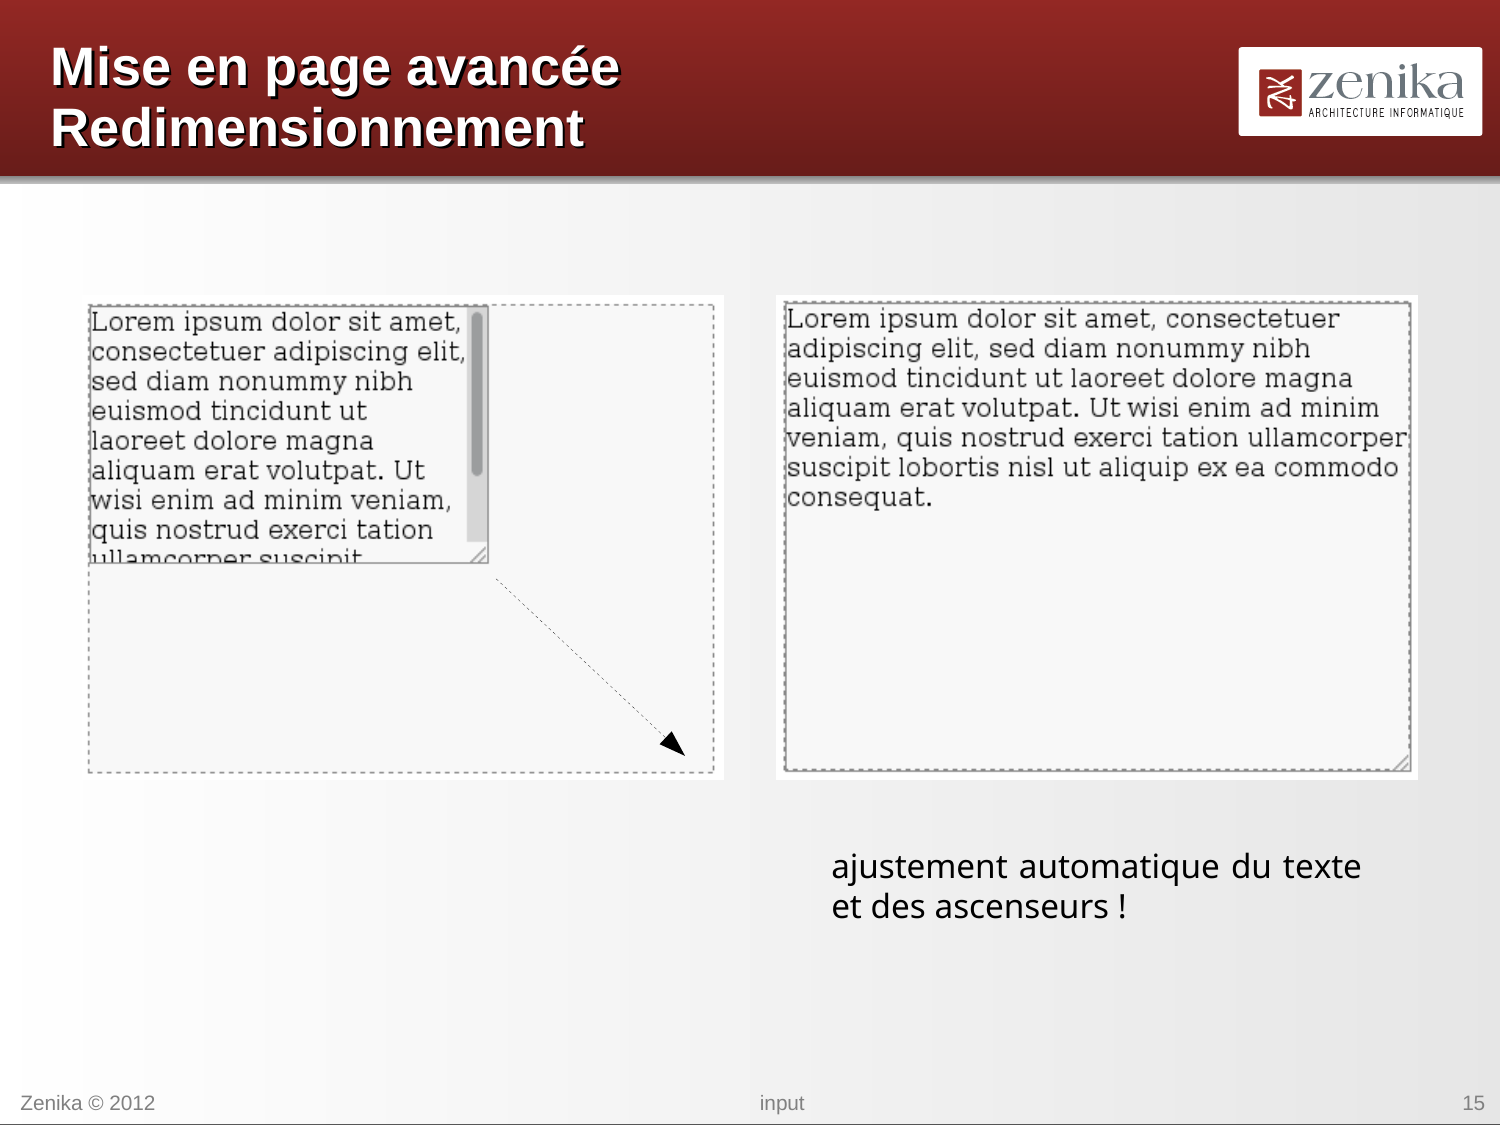

# Mise en page avancée Redimensionnement
ajustement automatique du texte et des ascenseurs !